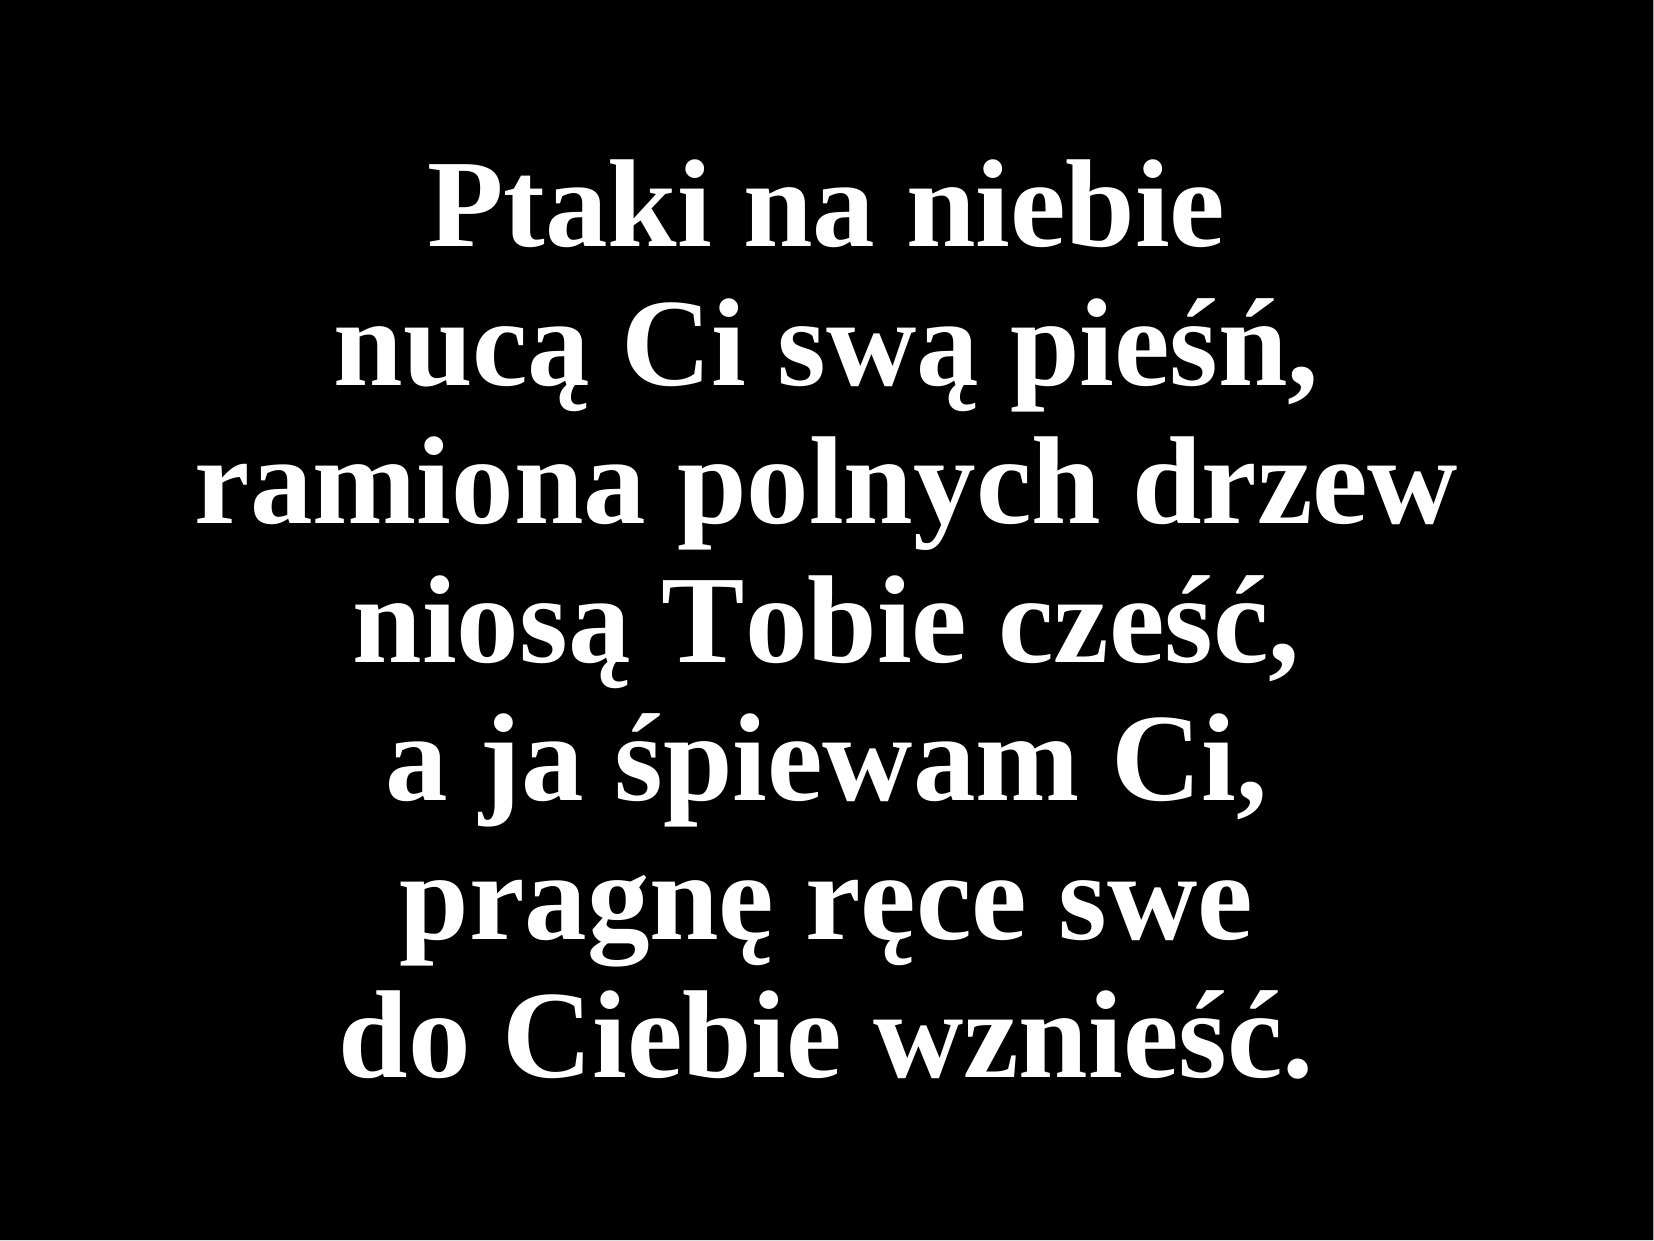

# Ptaki na niebie nucą Ci swą pieśń, ramiona polnych drzew niosą Tobie cześć, a ja śpiewam Ci, pragnę ręce swe do Ciebie wznieść.